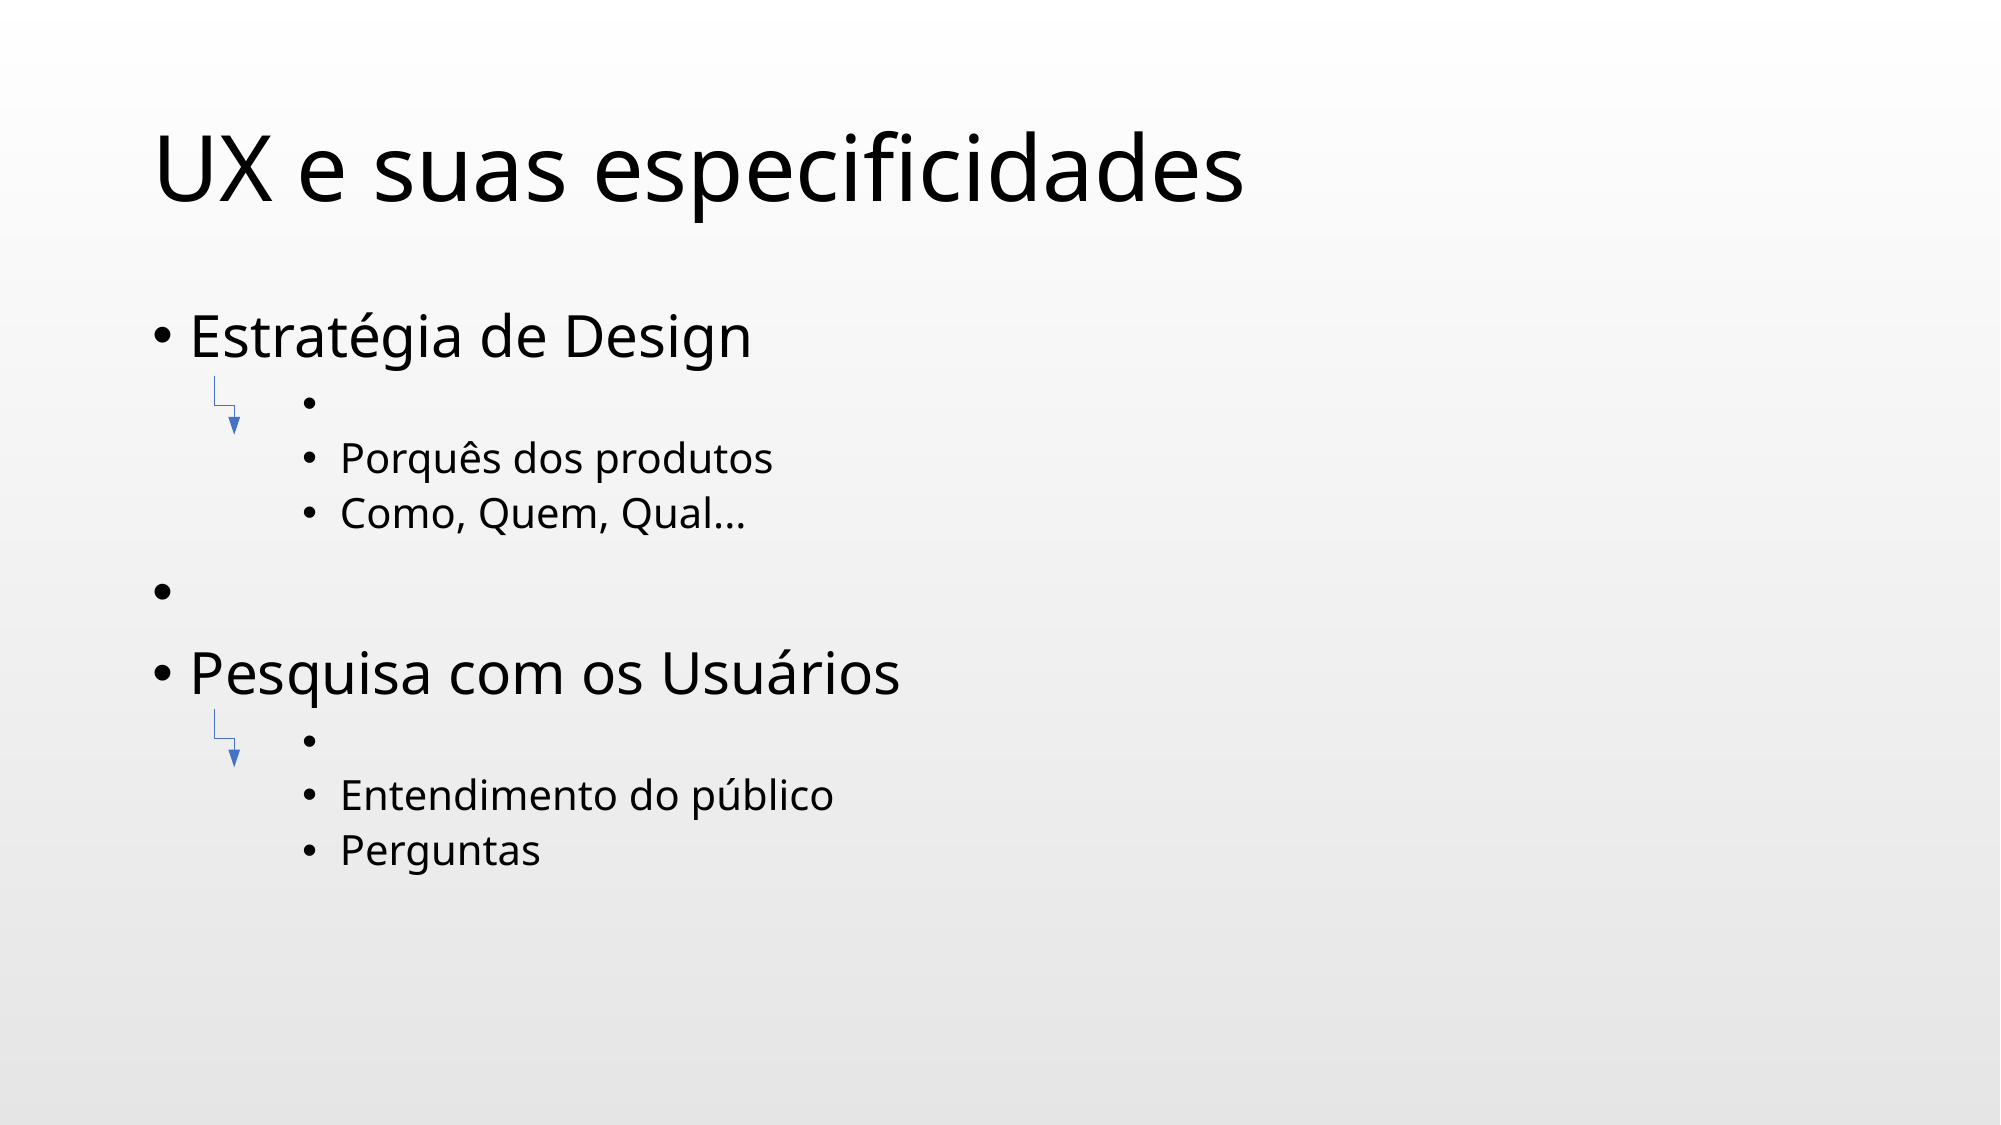

# UX e suas especificidades
Estratégia de Design
Porquês dos produtos
Como, Quem, Qual...
Pesquisa com os Usuários
Entendimento do público
Perguntas